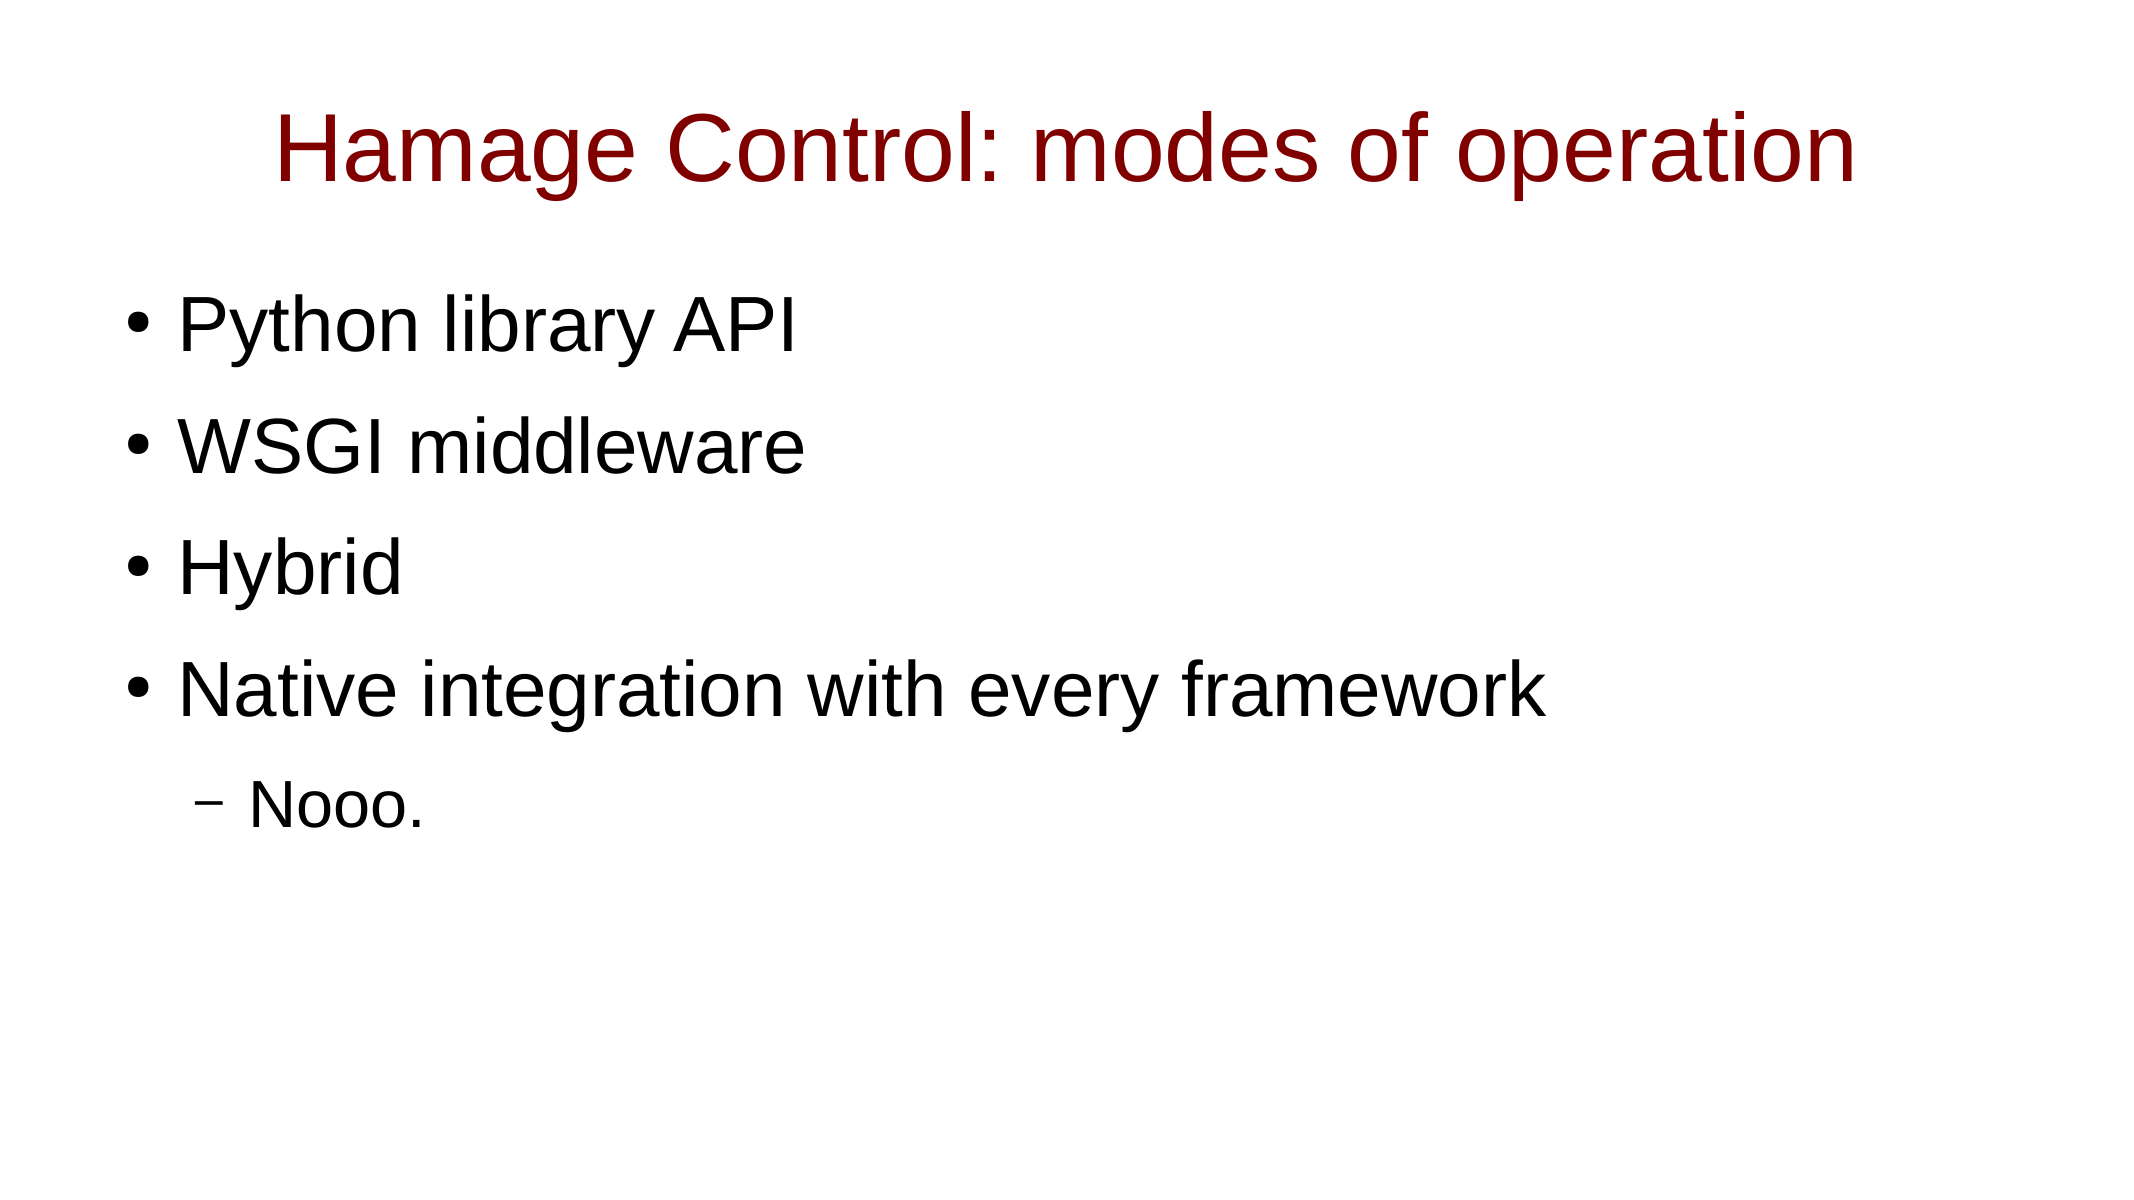

# Hamage Control: modes of operation
Python library API
WSGI middleware
Hybrid
Native integration with every framework
Nooo.